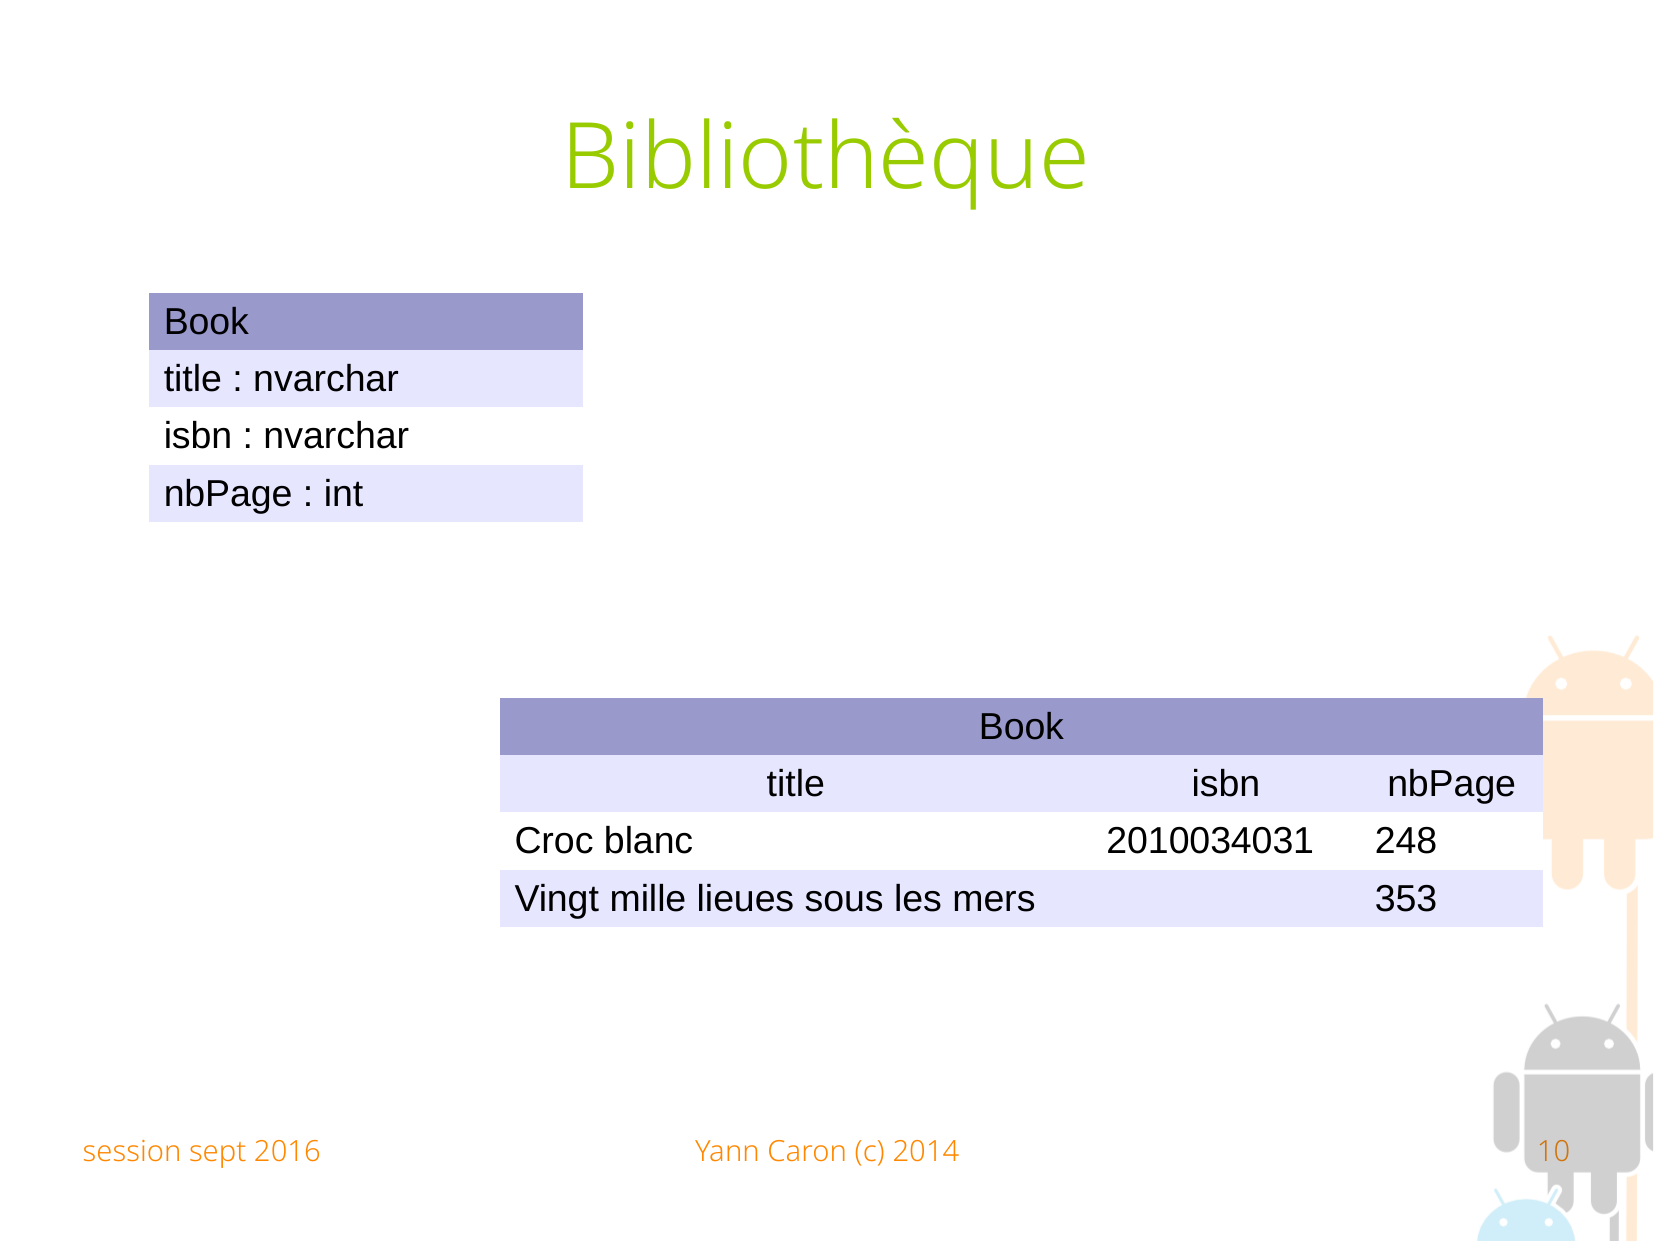

# Bibliothèque
| Book |
| --- |
| title : nvarchar |
| isbn : nvarchar |
| nbPage : int |
| Book | | |
| --- | --- | --- |
| title | isbn | nbPage |
| Croc blanc | 2010034031 | 248 |
| Vingt mille lieues sous les mers | | 353 |
session sept 2016
Yann Caron (c) 2014
10